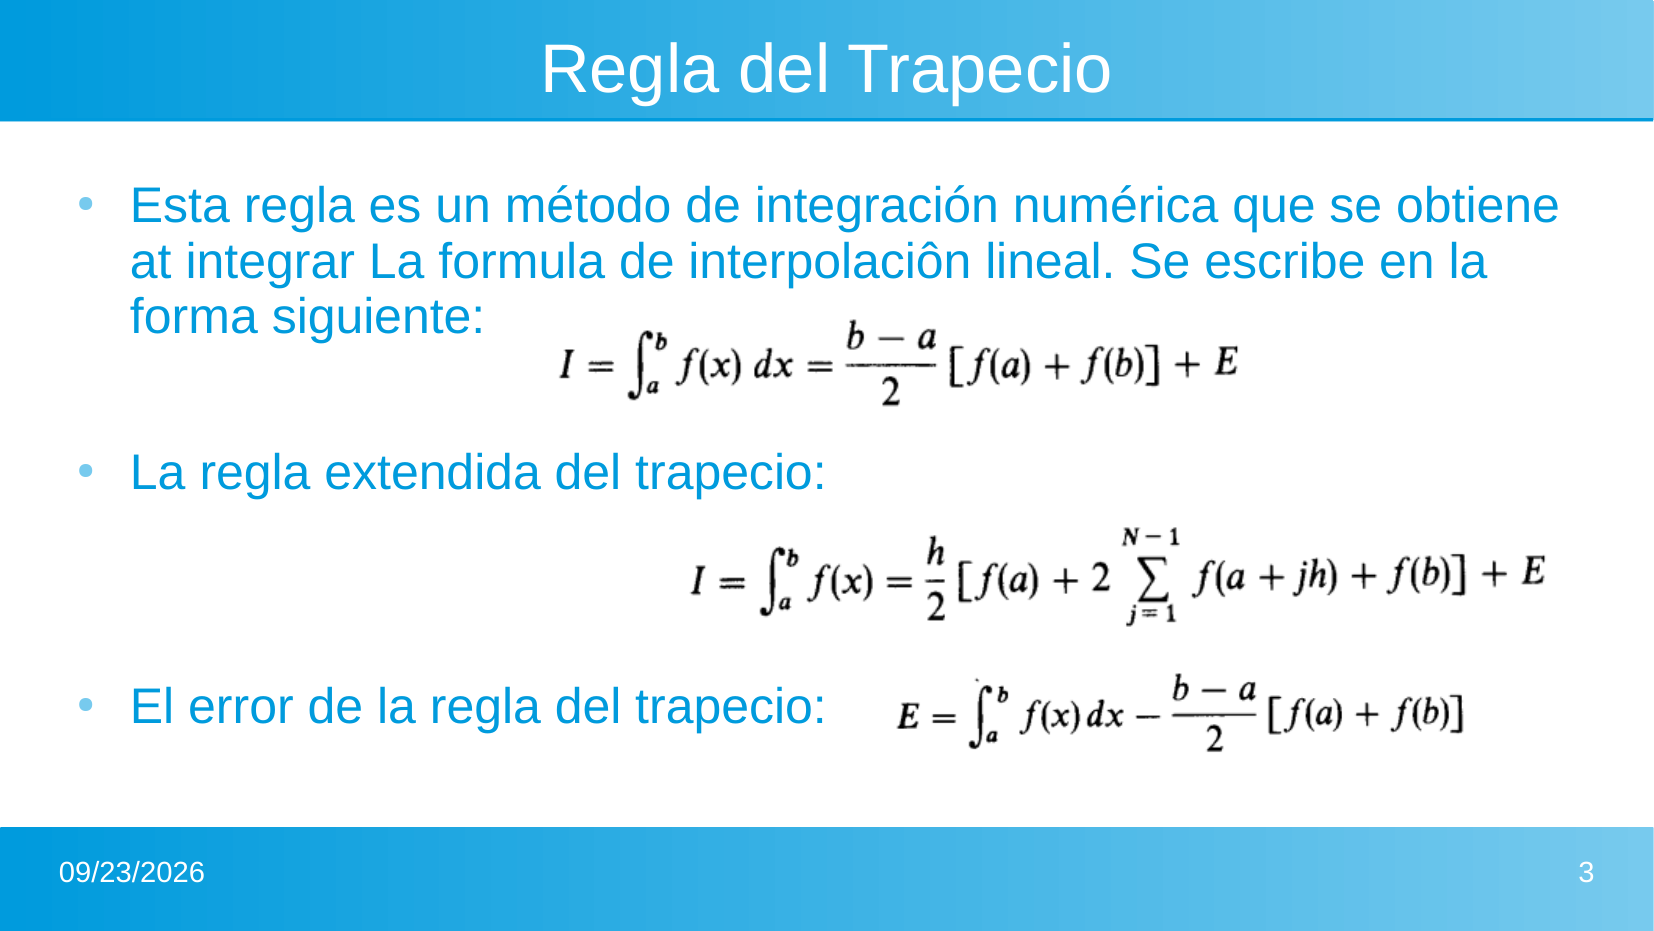

# Regla del Trapecio
Esta regla es un método de integración numérica que se obtiene at integrar La formula de interpolaciôn lineal. Se escribe en la forma siguiente:
La regla extendida del trapecio:
El error de la regla del trapecio:
3